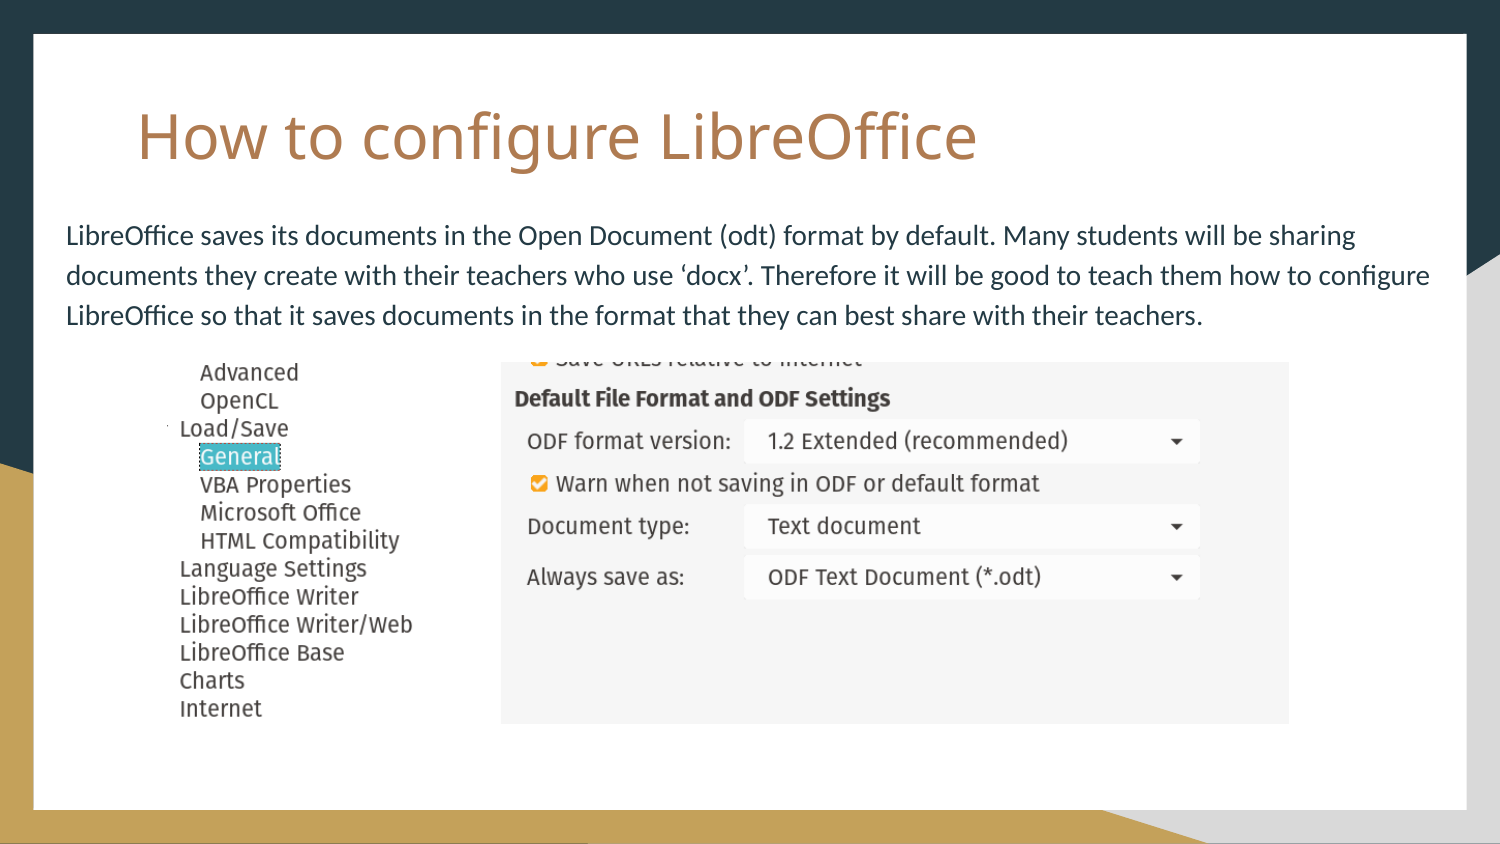

# How to configure LibreOffice
LibreOffice saves its documents in the Open Document (odt) format by default. Many students will be sharing documents they create with their teachers who use ‘docx’. Therefore it will be good to teach them how to configure LibreOffice so that it saves documents in the format that they can best share with their teachers.